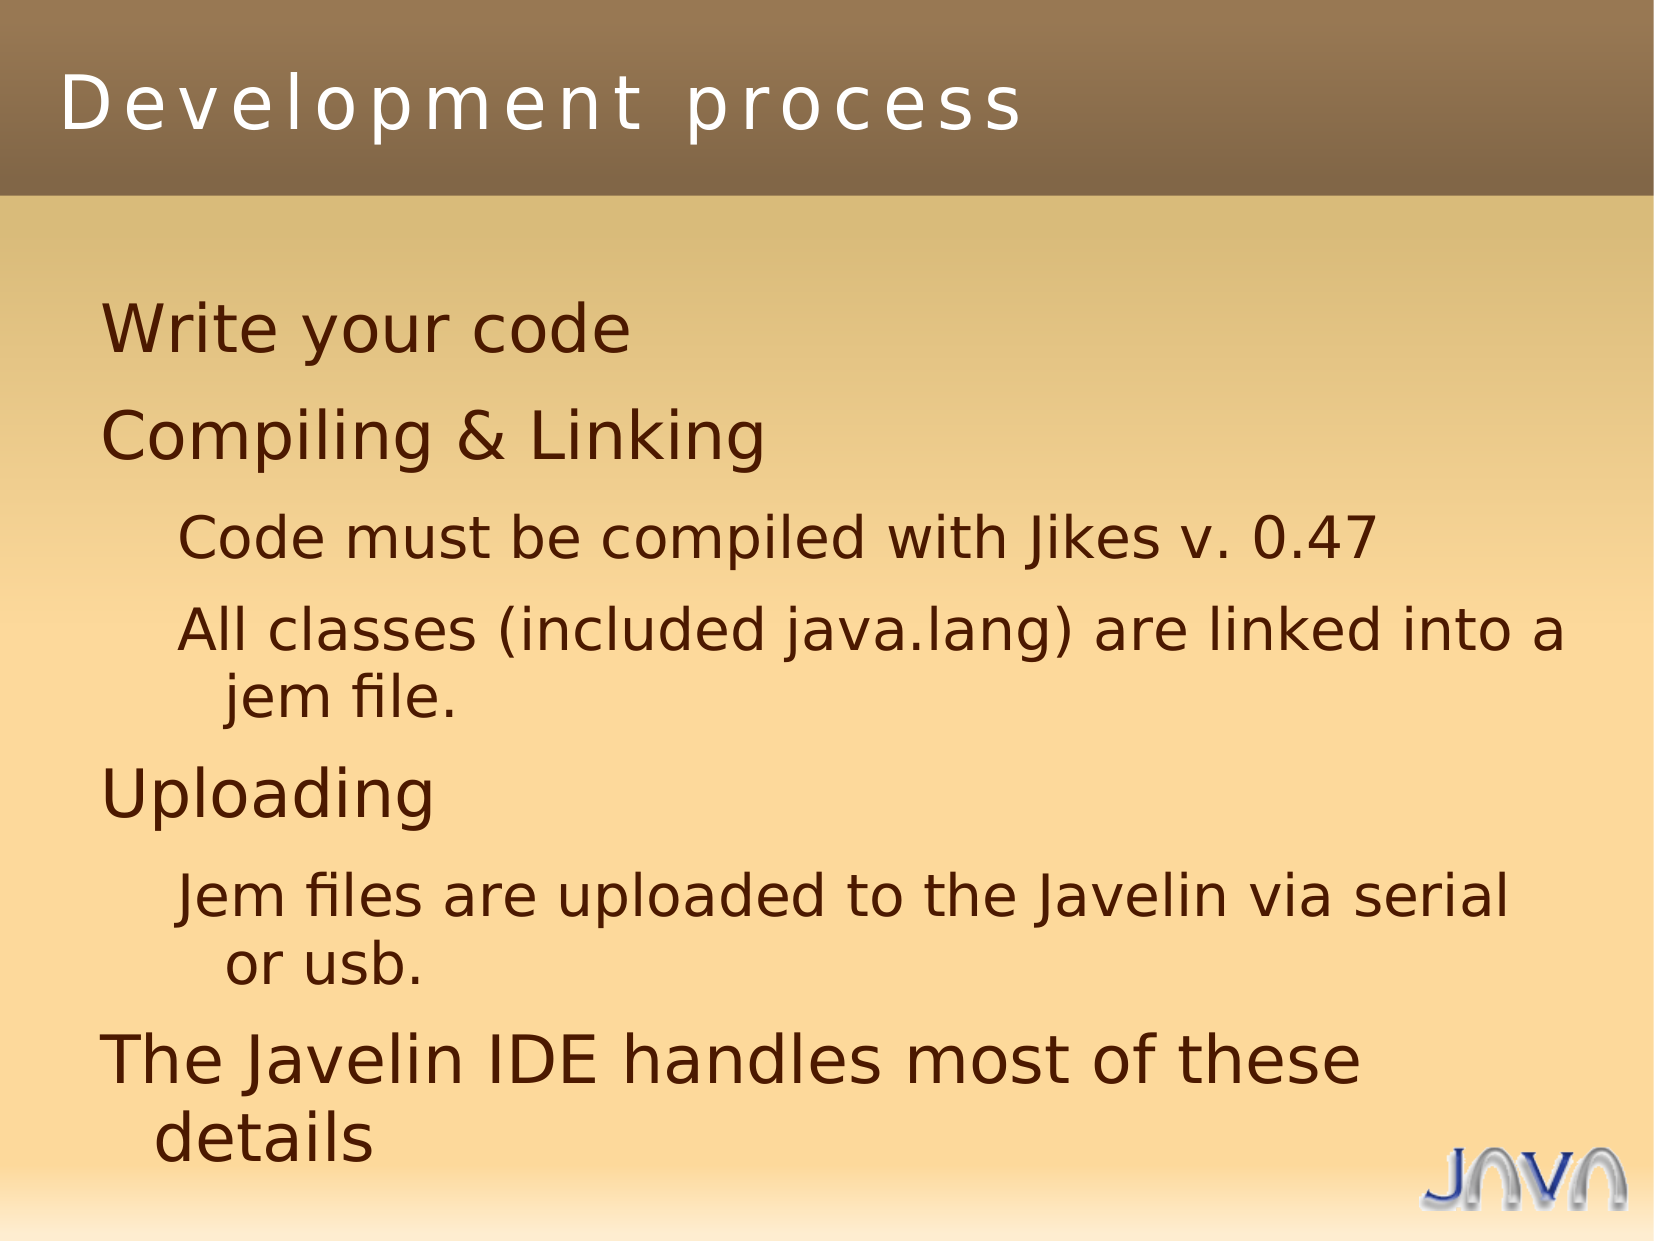

# Development process
Write your code
Compiling & Linking
Code must be compiled with Jikes v. 0.47
All classes (included java.lang) are linked into a jem file.
Uploading
Jem files are uploaded to the Javelin via serial or usb.
The Javelin IDE handles most of these details